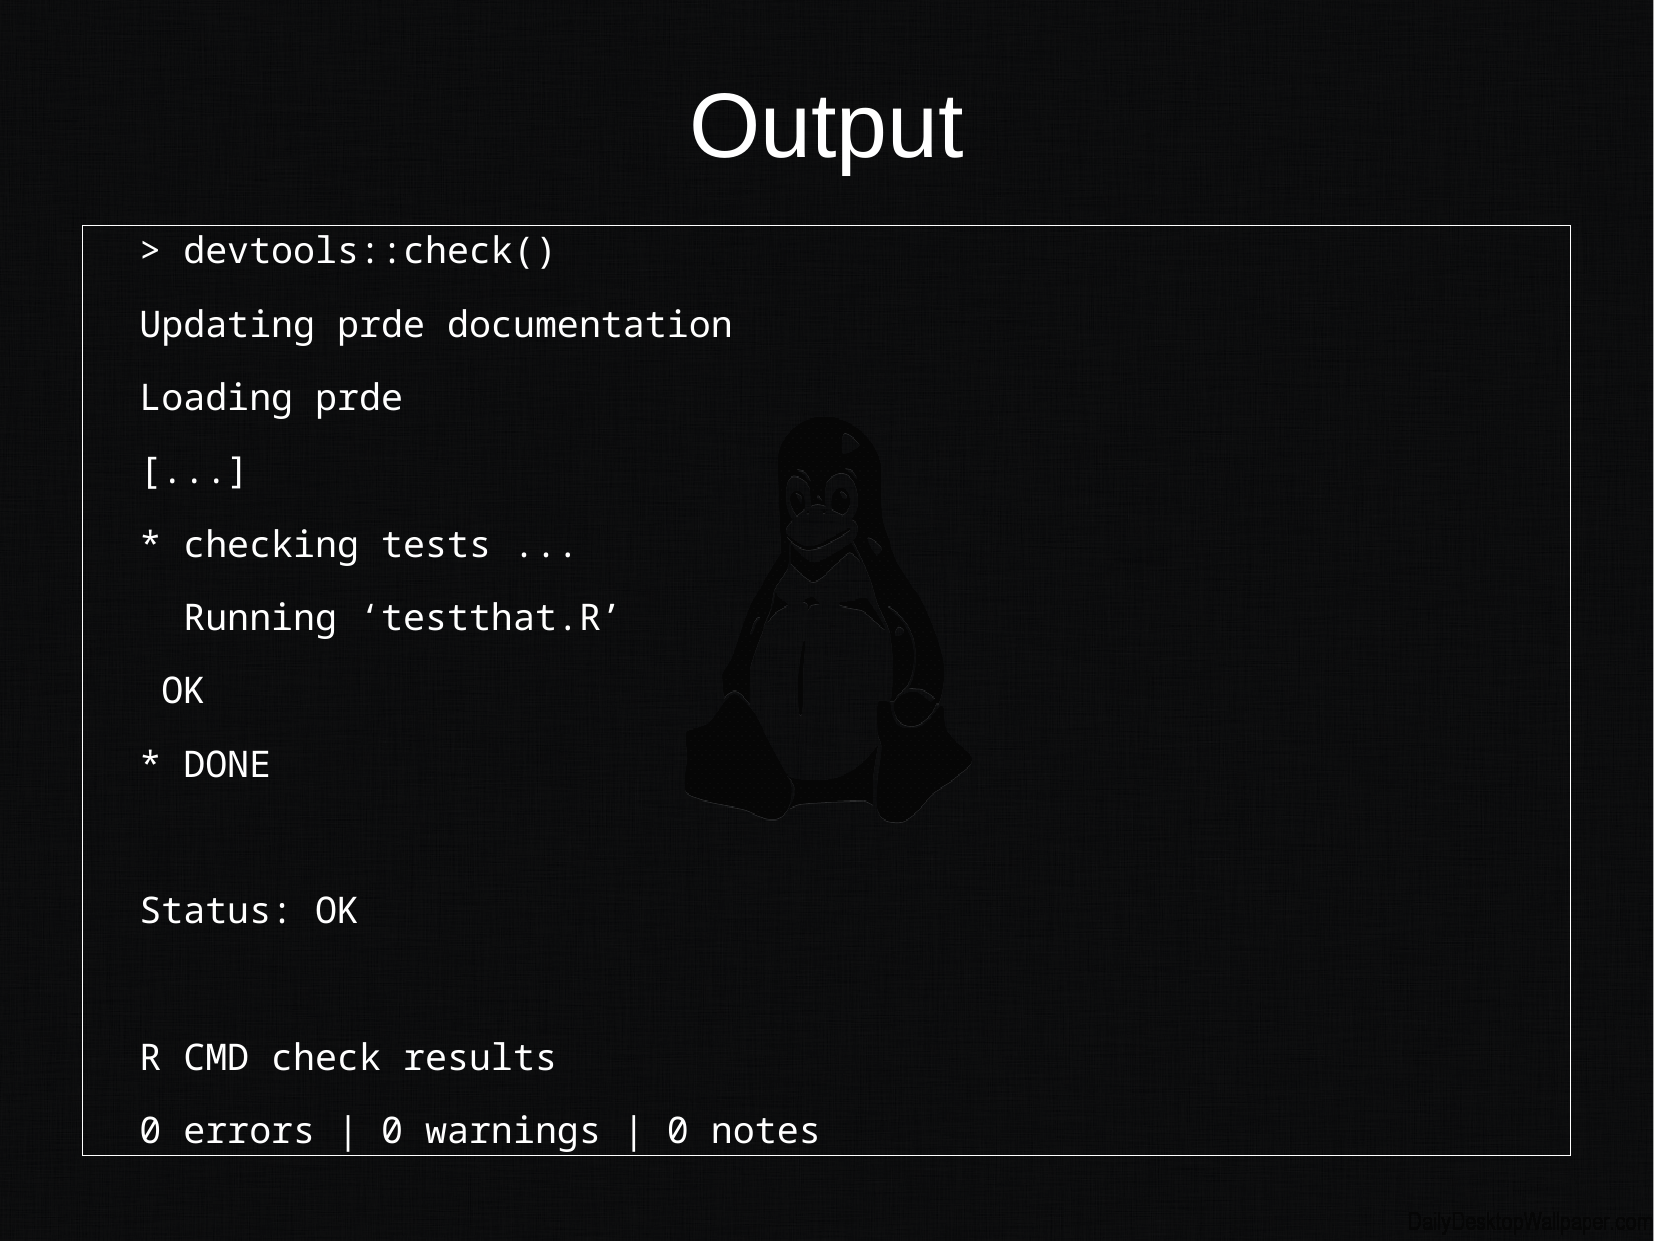

# Output
> devtools::check()
Updating prde documentation
Loading prde
[...]
* checking tests ...
 Running ‘testthat.R’
 OK
* DONE
Status: OK
R CMD check results
0 errors | 0 warnings | 0 notes